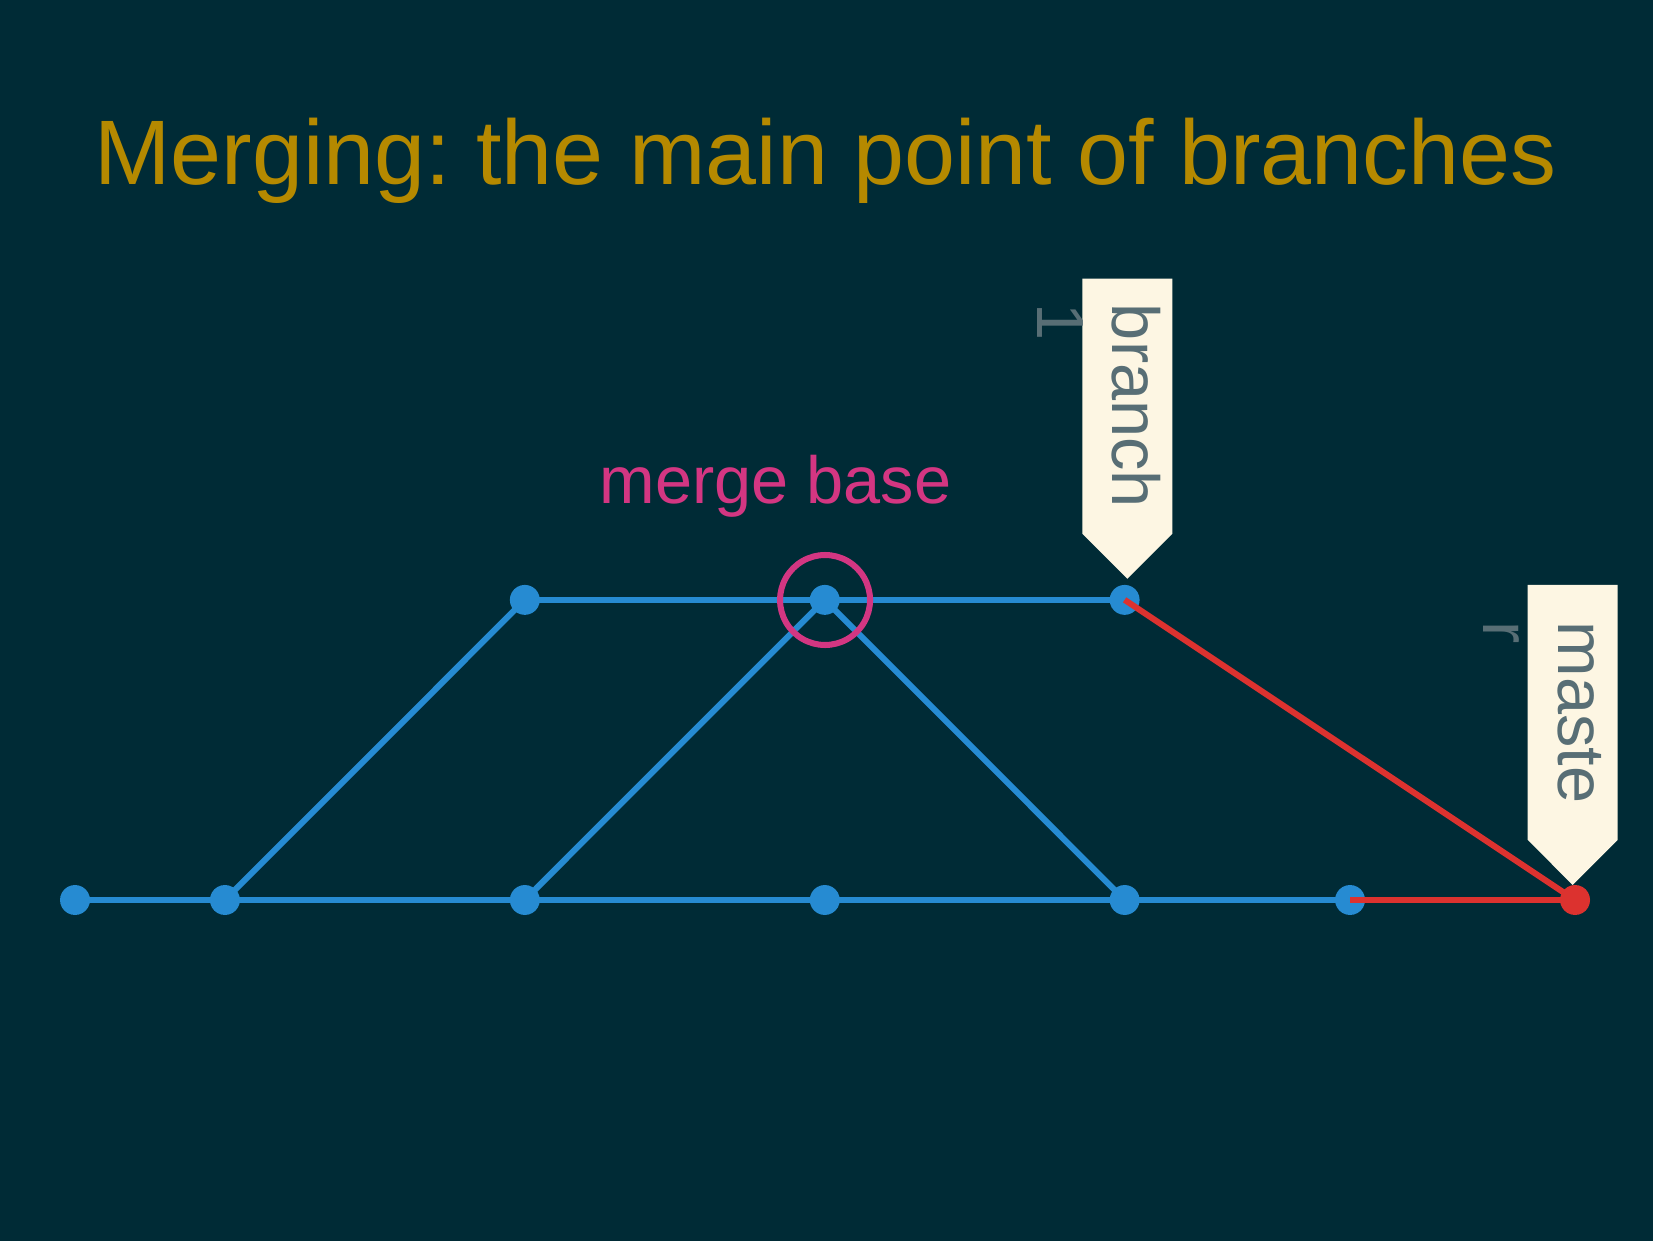

# Merging: the main point of branches
branch1
merge base
master